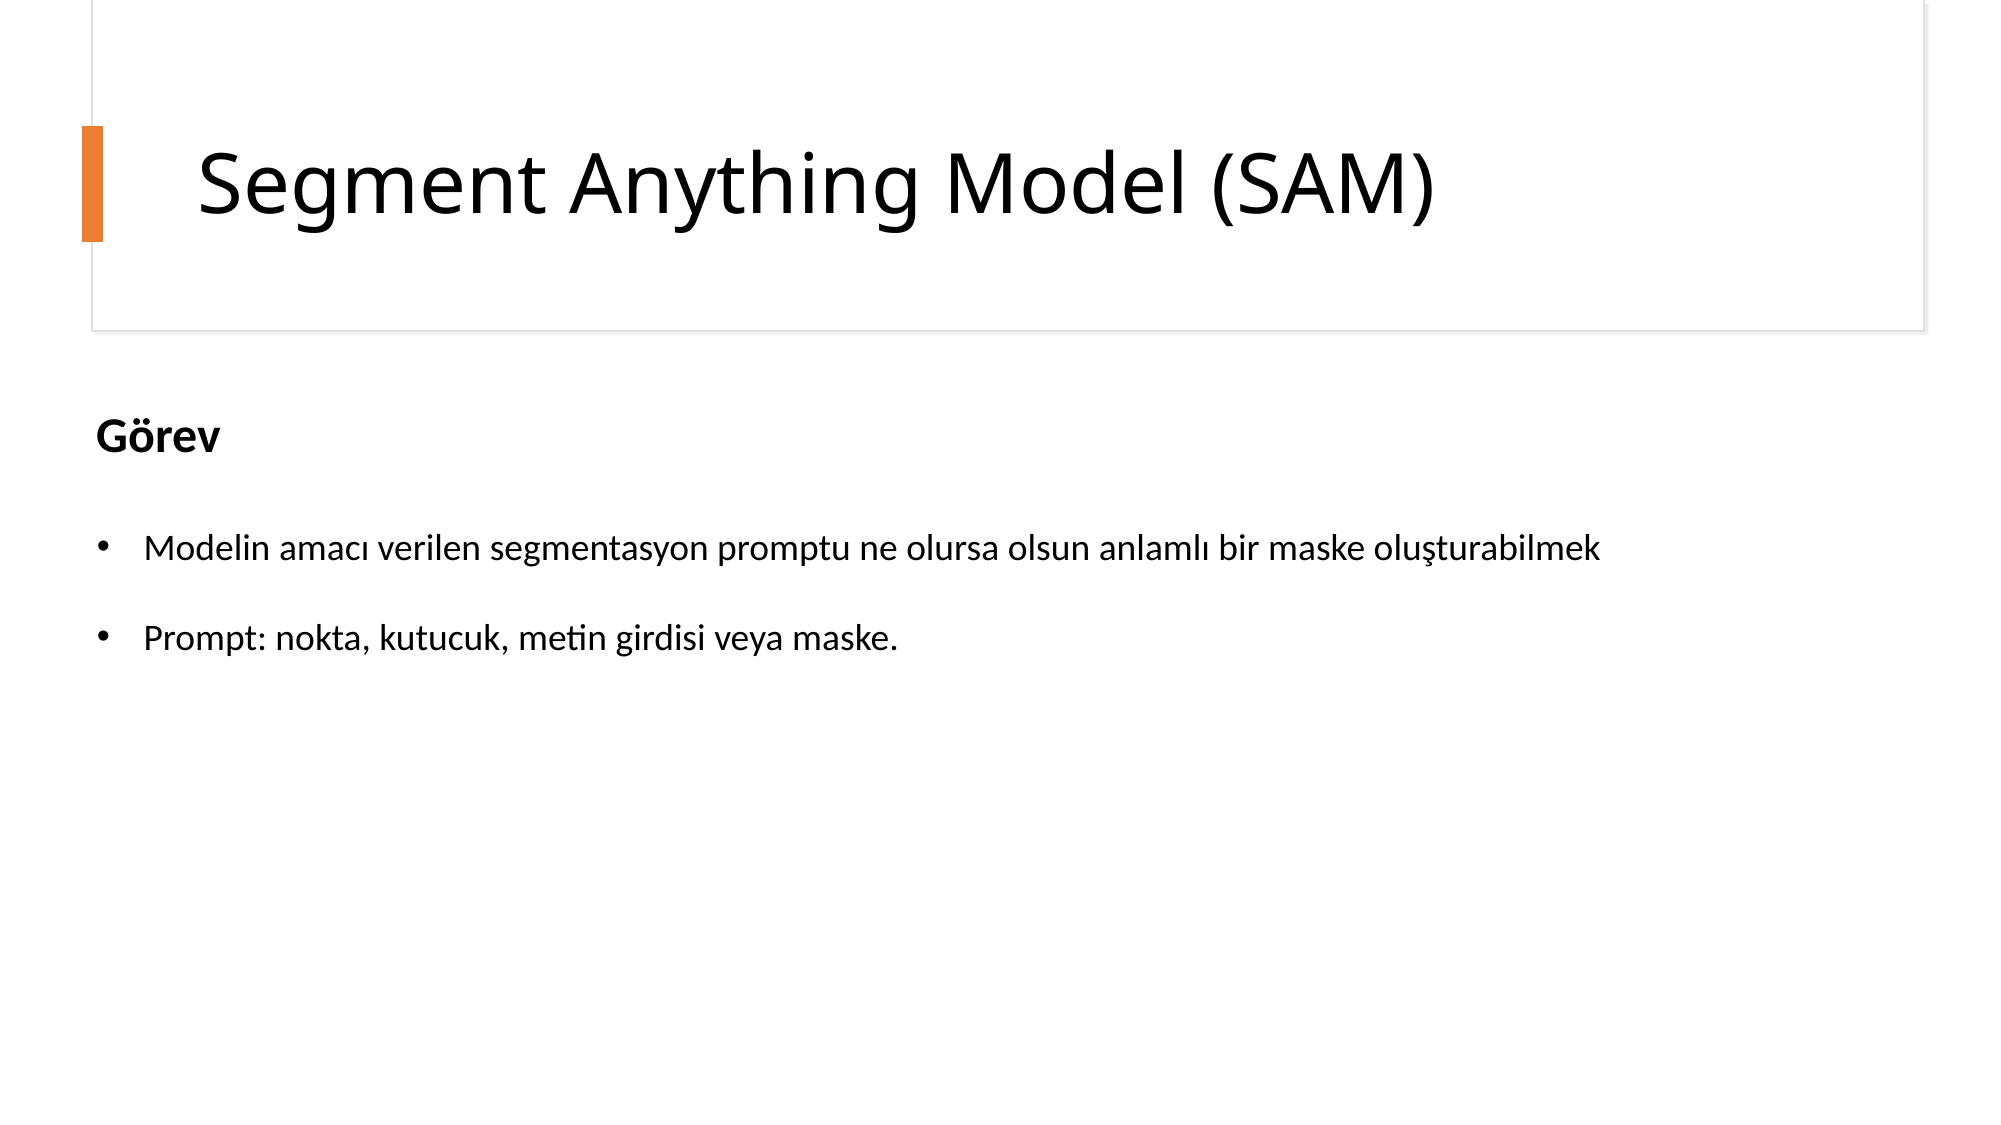

# Segment Anything Model (SAM)
Görev
Modelin amacı verilen segmentasyon promptu ne olursa olsun anlamlı bir maske oluşturabilmek
Prompt: nokta, kutucuk, metin girdisi veya maske.